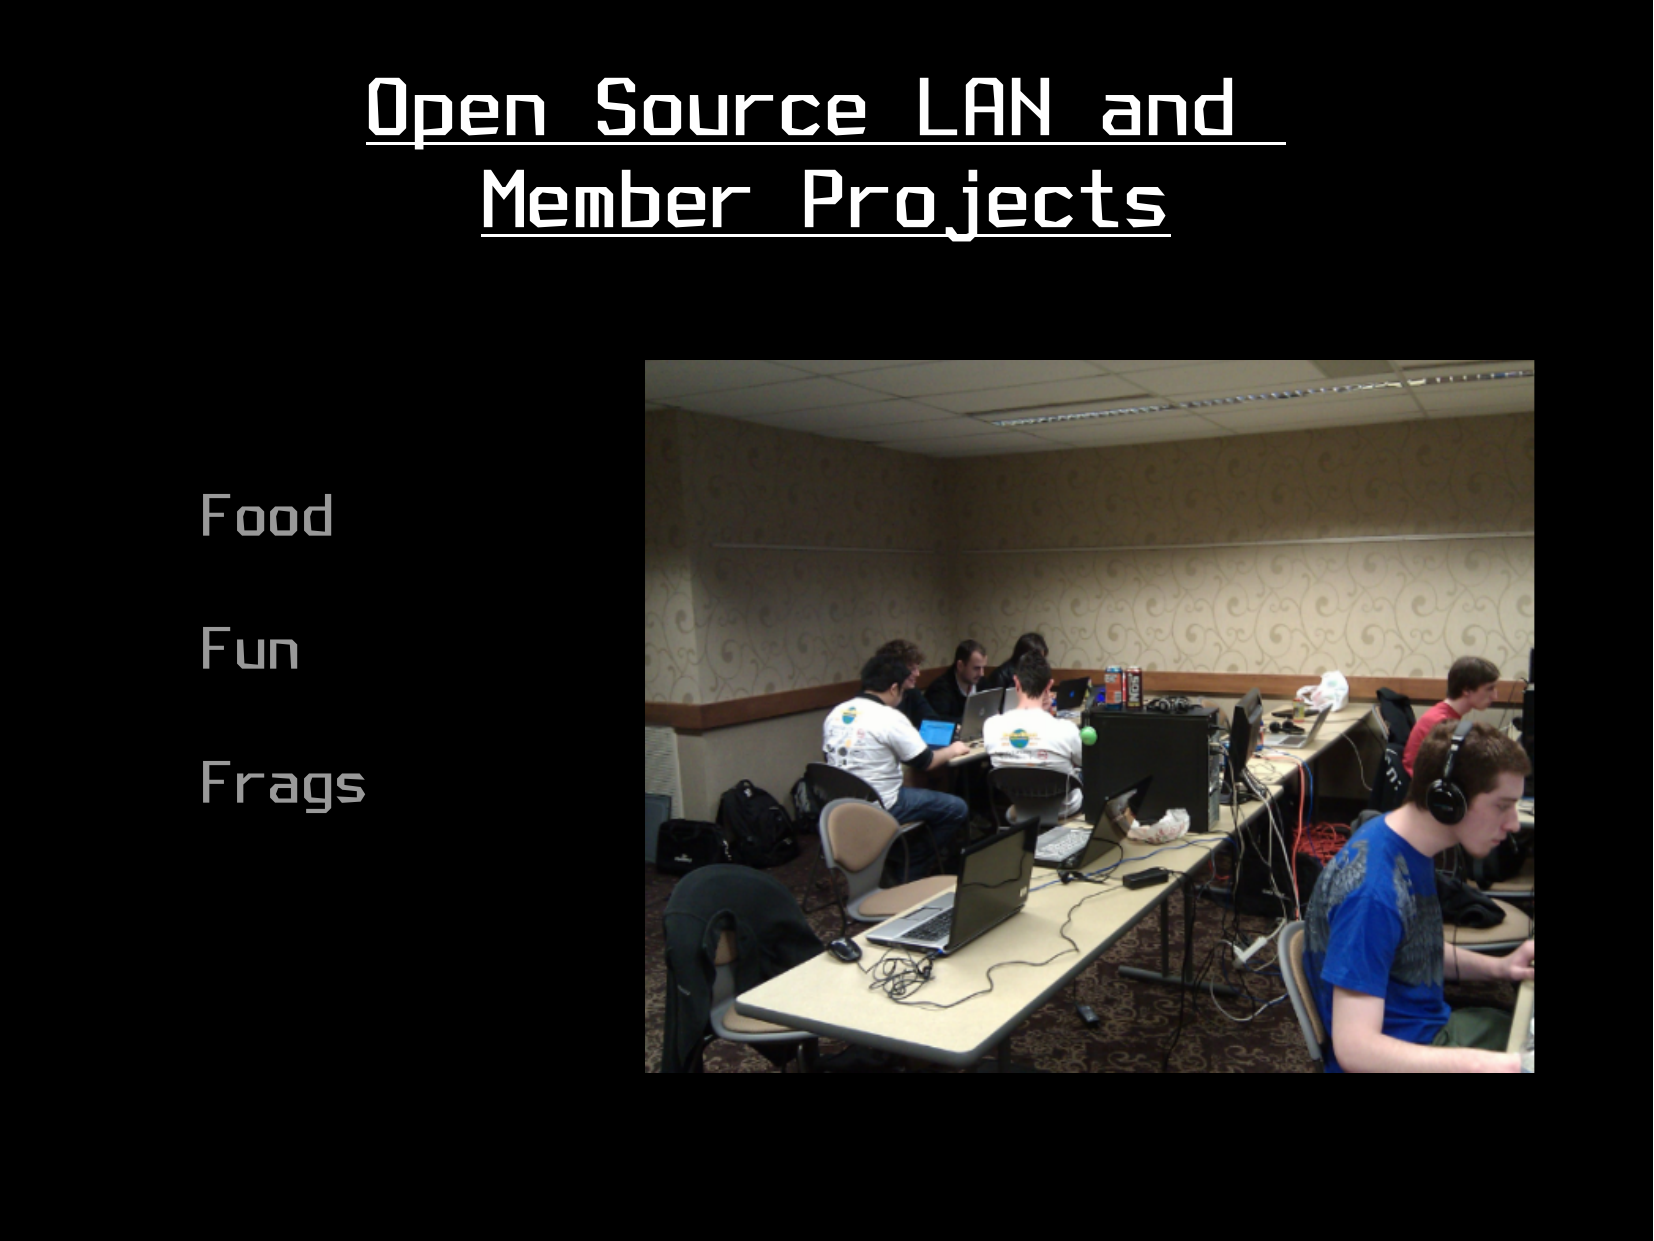

# Open Source LAN and Member Projects
Food
Fun
Frags